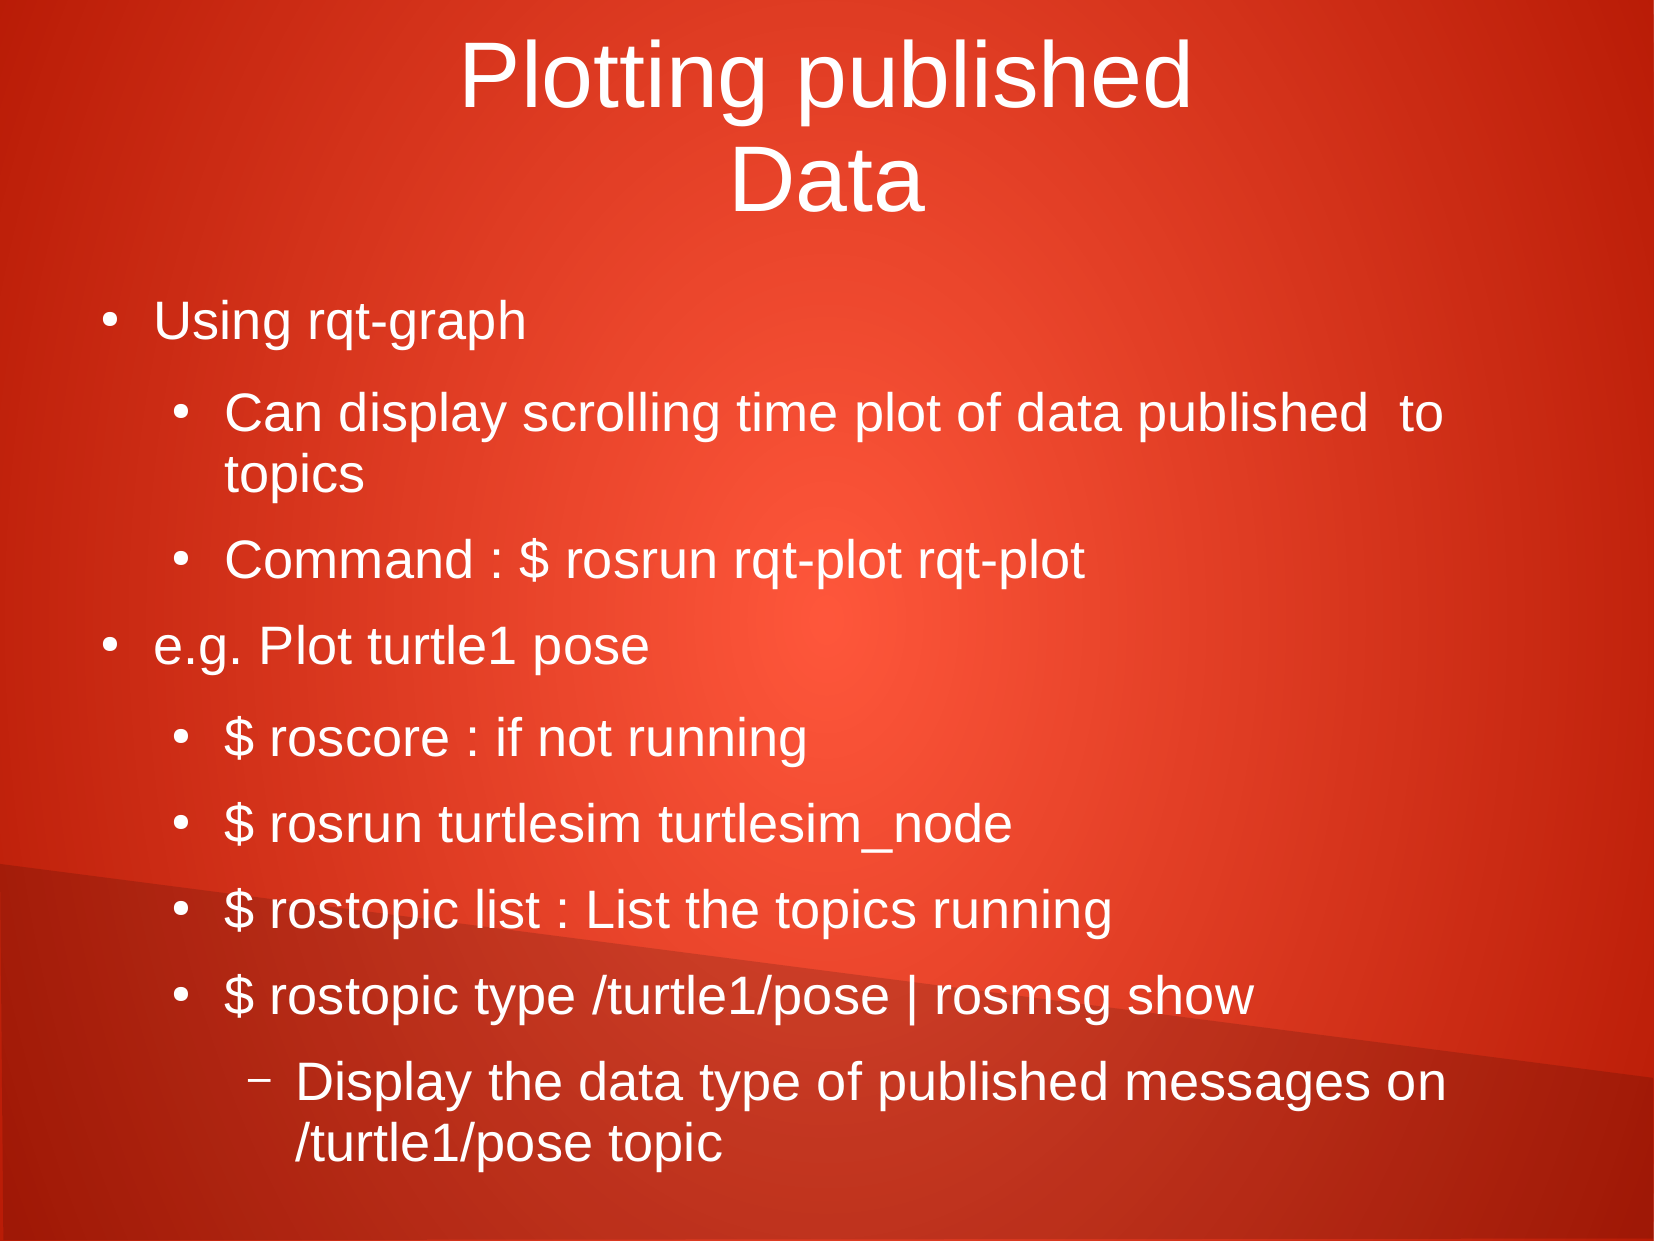

# Plotting published Data
Using rqt-graph
Can display scrolling time plot of data published to topics
Command : $ rosrun rqt-plot rqt-plot
e.g. Plot turtle1 pose
$ roscore : if not running
$ rosrun turtlesim turtlesim_node
$ rostopic list : List the topics running
$ rostopic type /turtle1/pose | rosmsg show
Display the data type of published messages on /turtle1/pose topic